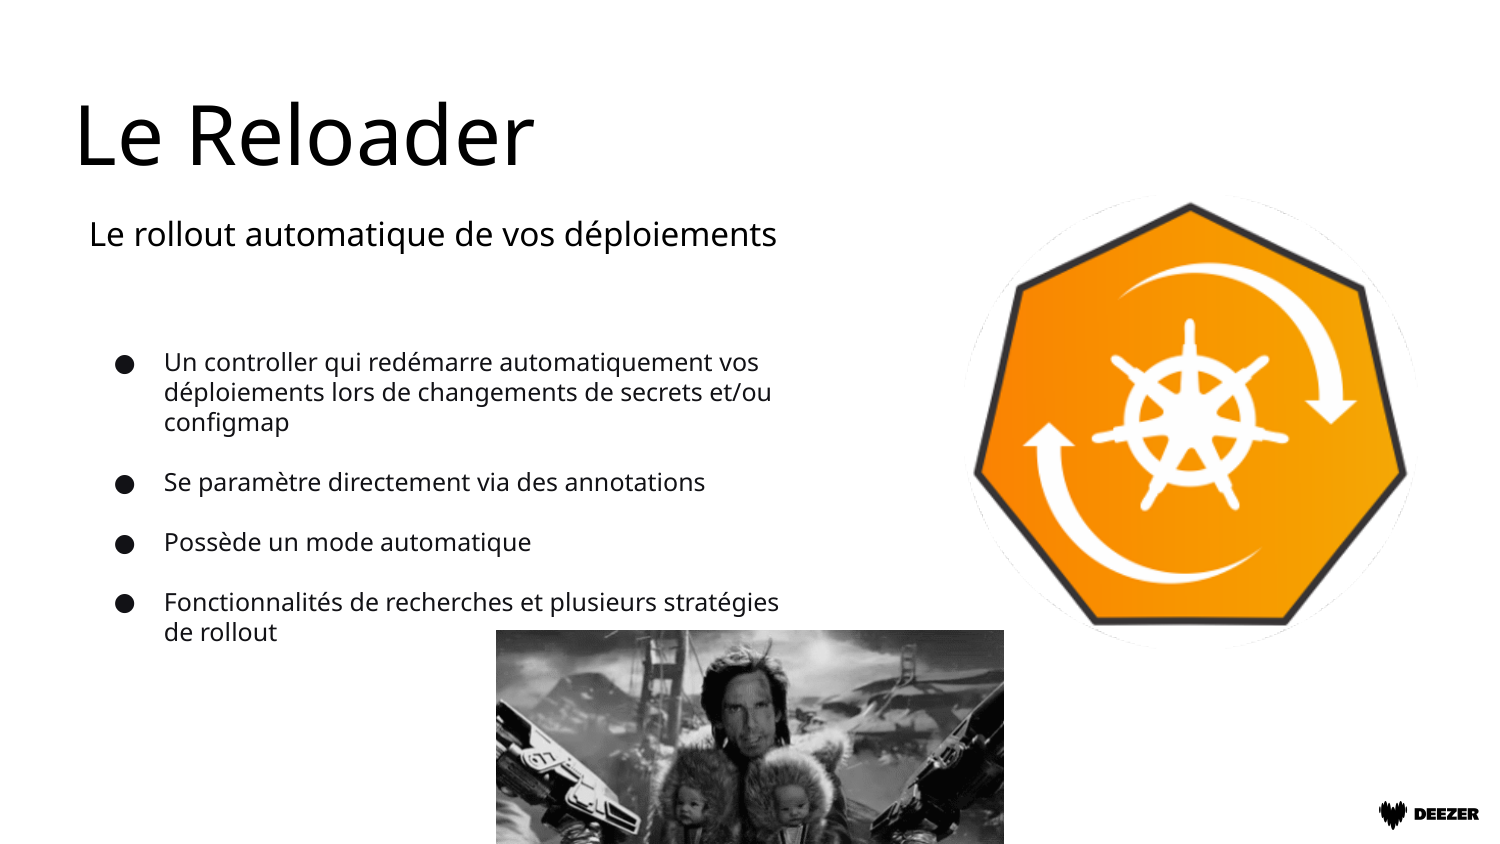

# Le Reloader
Le rollout automatique de vos déploiements
Un controller qui redémarre automatiquement vos déploiements lors de changements de secrets et/ou configmap
Se paramètre directement via des annotations
Possède un mode automatique
Fonctionnalités de recherches et plusieurs stratégies de rollout